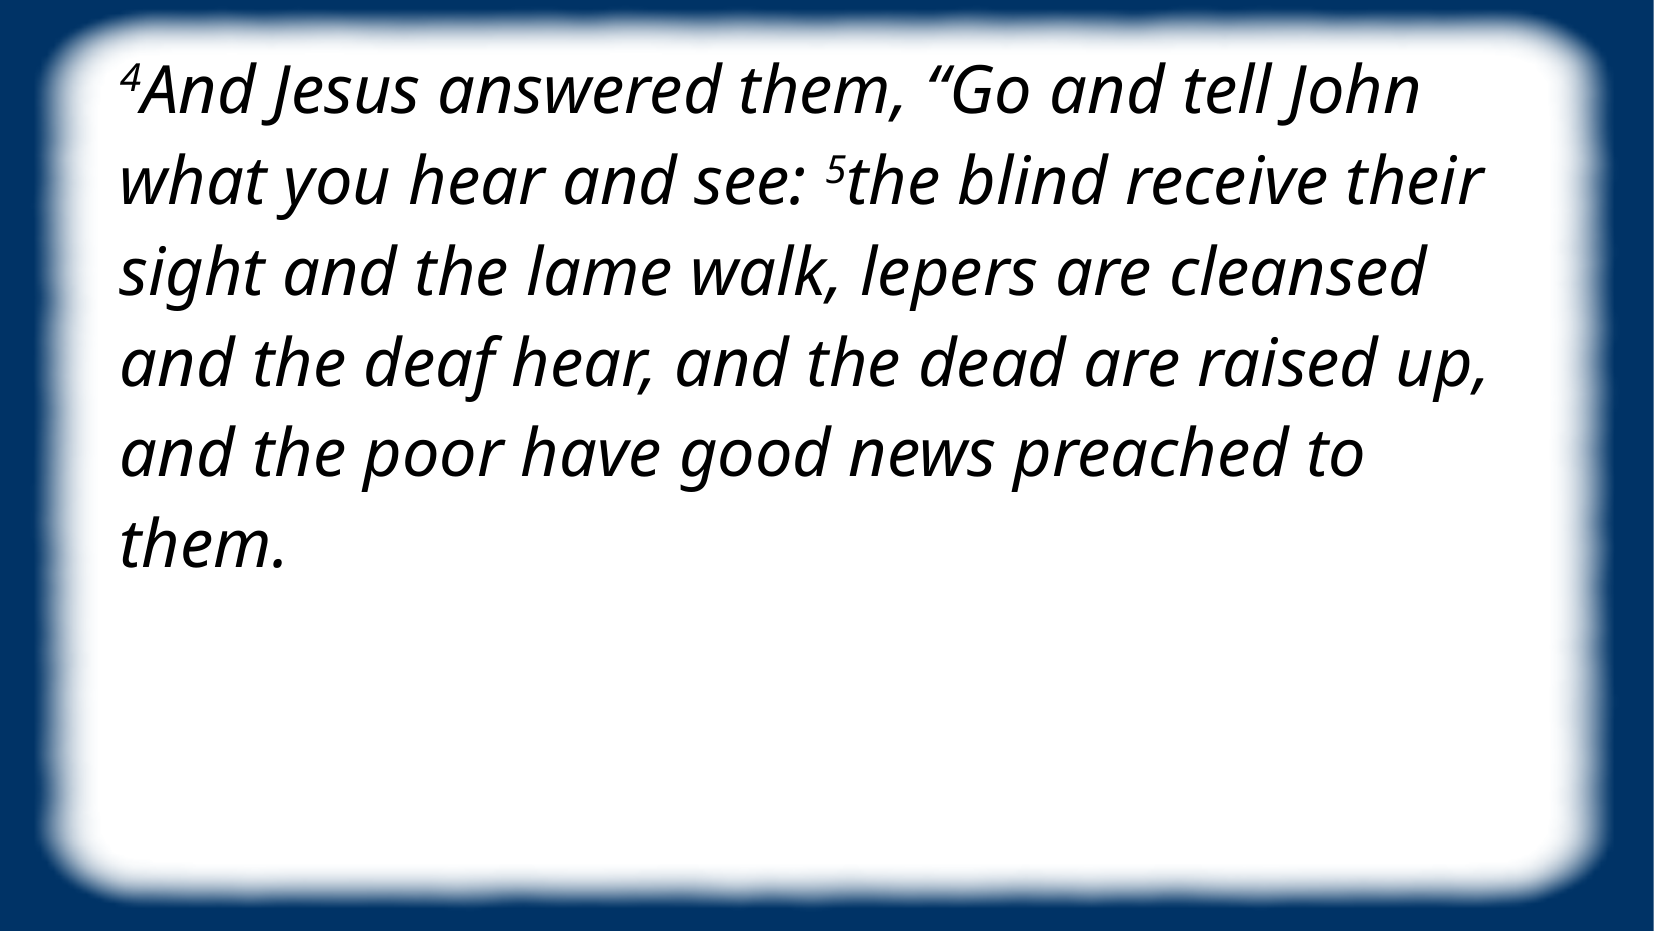

4And Jesus answered them, “Go and tell John what you hear and see: 5the blind receive their sight and the lame walk, lepers are cleansed and the deaf hear, and the dead are raised up, and the poor have good news preached to them.